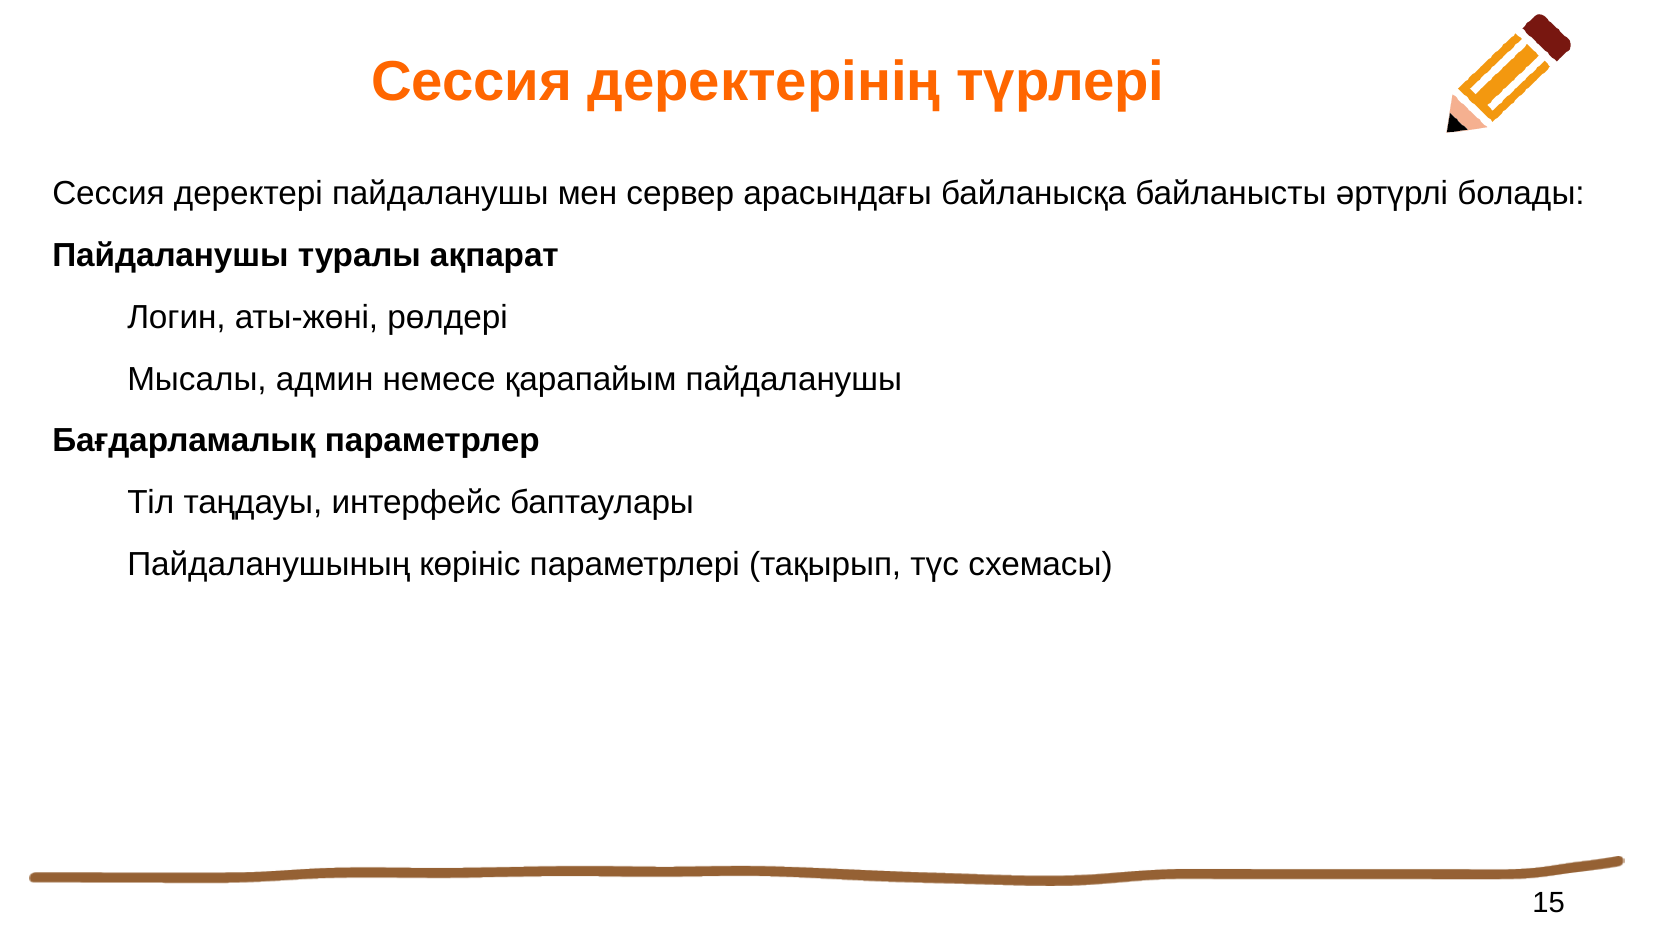

# Сессия деректерінің түрлері
Сессия деректері пайдаланушы мен сервер арасындағы байланысқа байланысты әртүрлі болады:
Пайдаланушы туралы ақпарат
	Логин, аты-жөні, рөлдері
	Мысалы, админ немесе қарапайым пайдаланушы
Бағдарламалық параметрлер
	Тіл таңдауы, интерфейс баптаулары
	Пайдаланушының көрініс параметрлері (тақырып, түс схемасы)
15